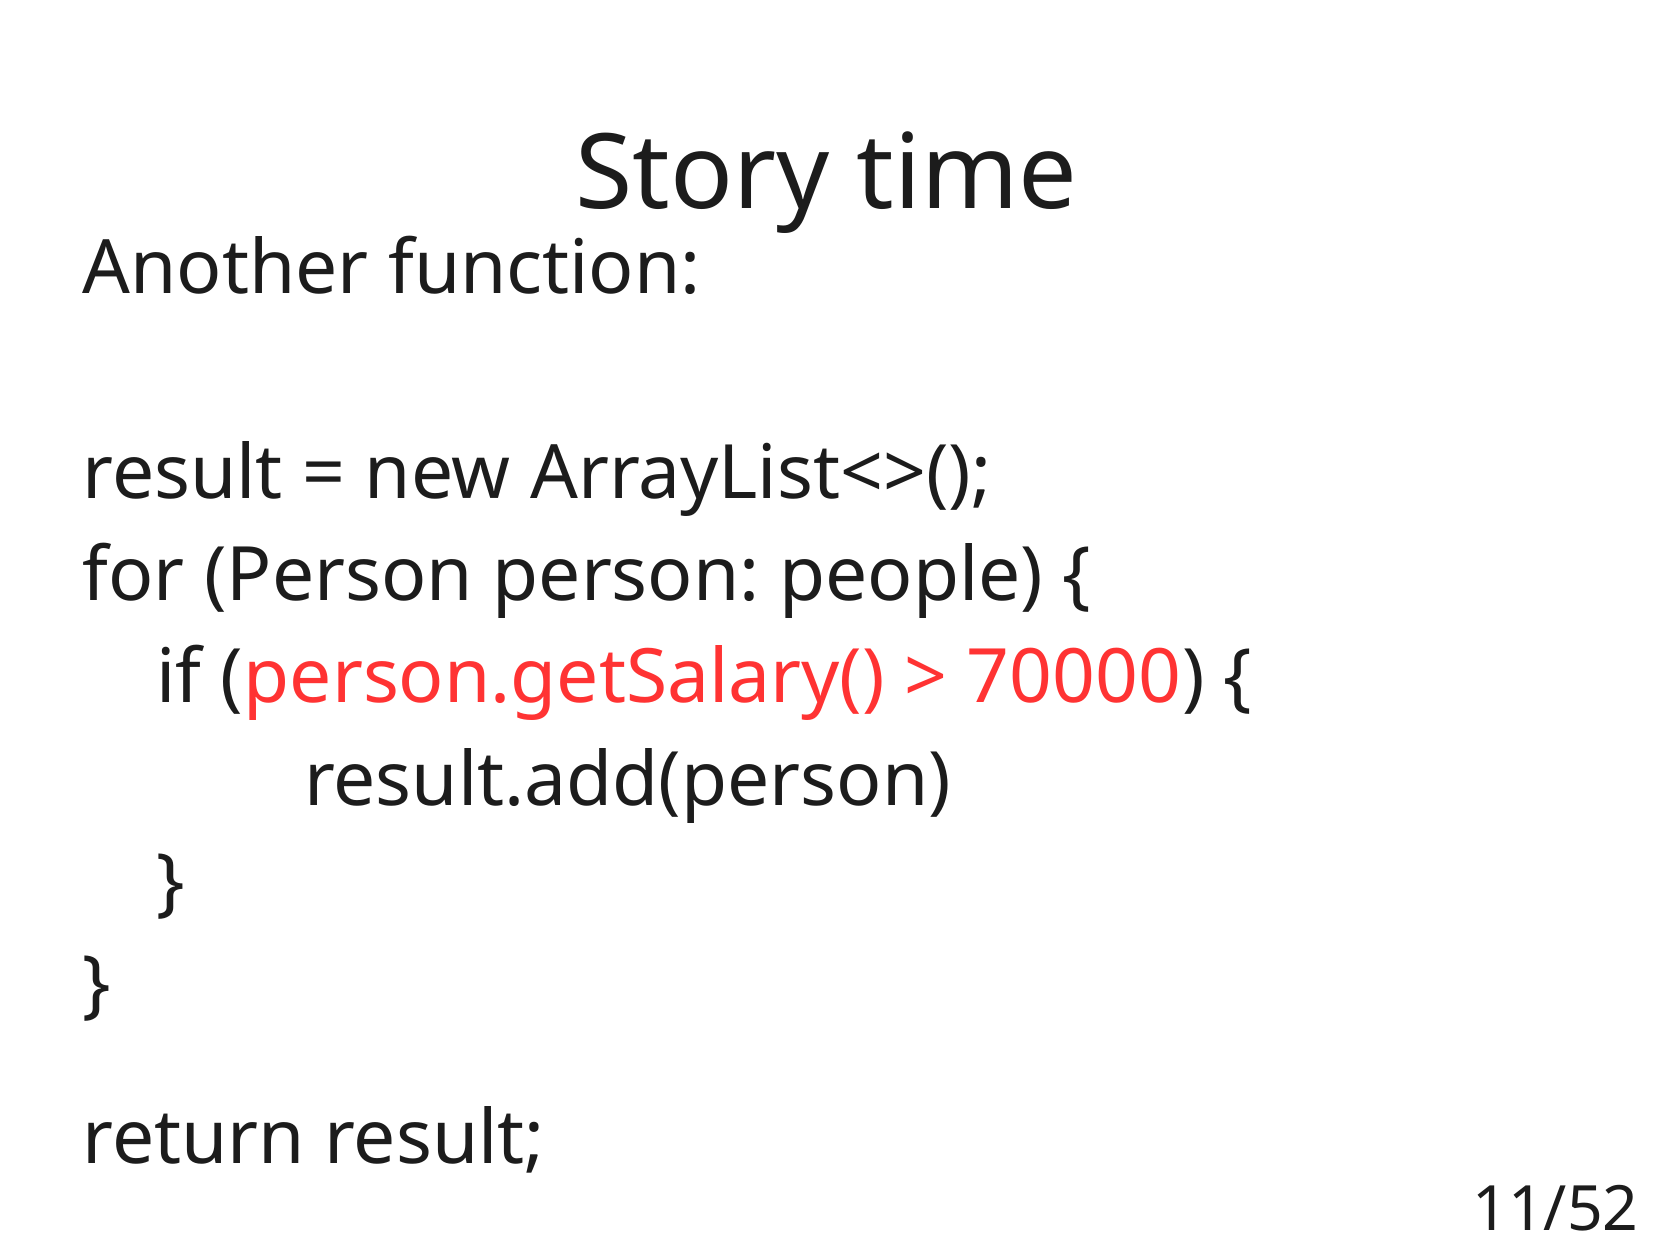

# Story time
Another function:
result = new ArrayList<>();
for (Person person: people) {
	if (person.getSalary() > 70000) {
 		result.add(person)
	}
}
return result;